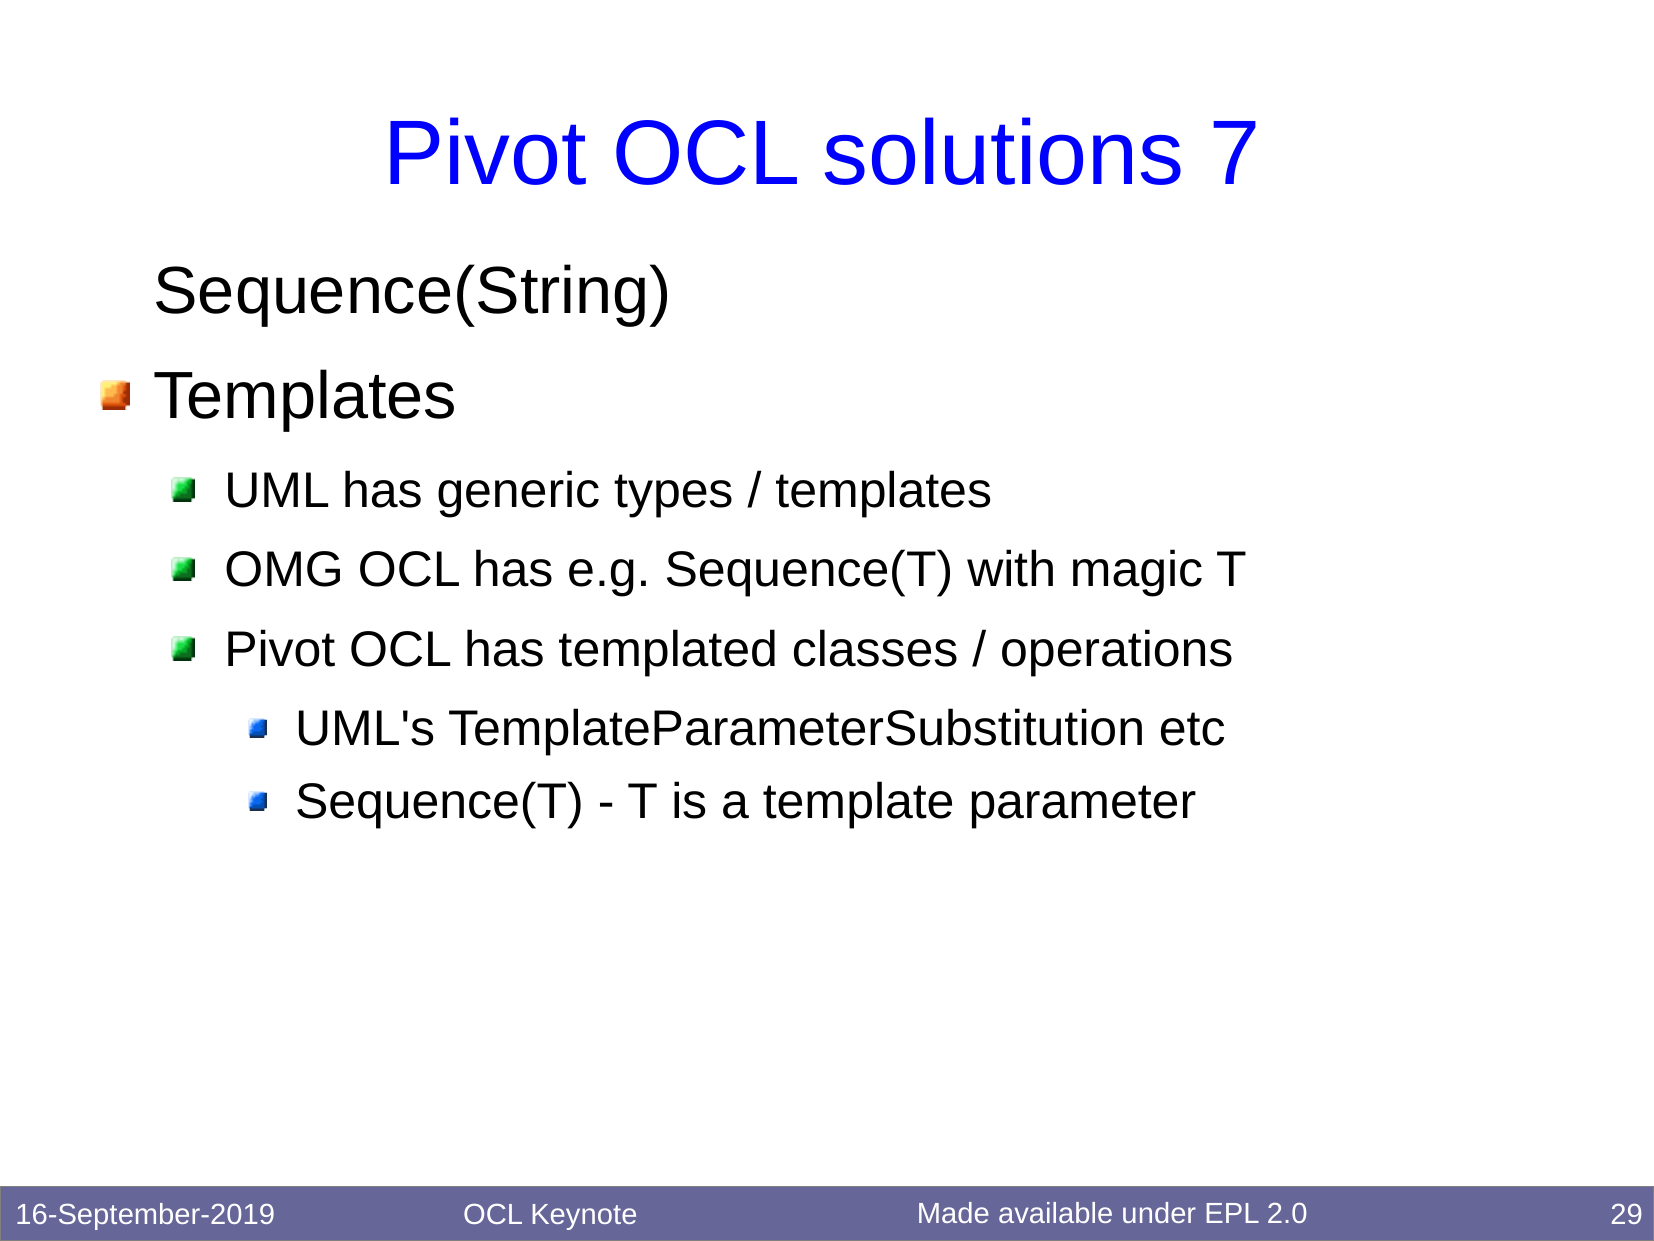

# Pivot OCL solutions 7
Sequence(String)
Templates
UML has generic types / templates
OMG OCL has e.g. Sequence(T) with magic T
Pivot OCL has templated classes / operations
UML's TemplateParameterSubstitution etc
Sequence(T) - T is a template parameter
16-September-2019
OCL Keynote
29